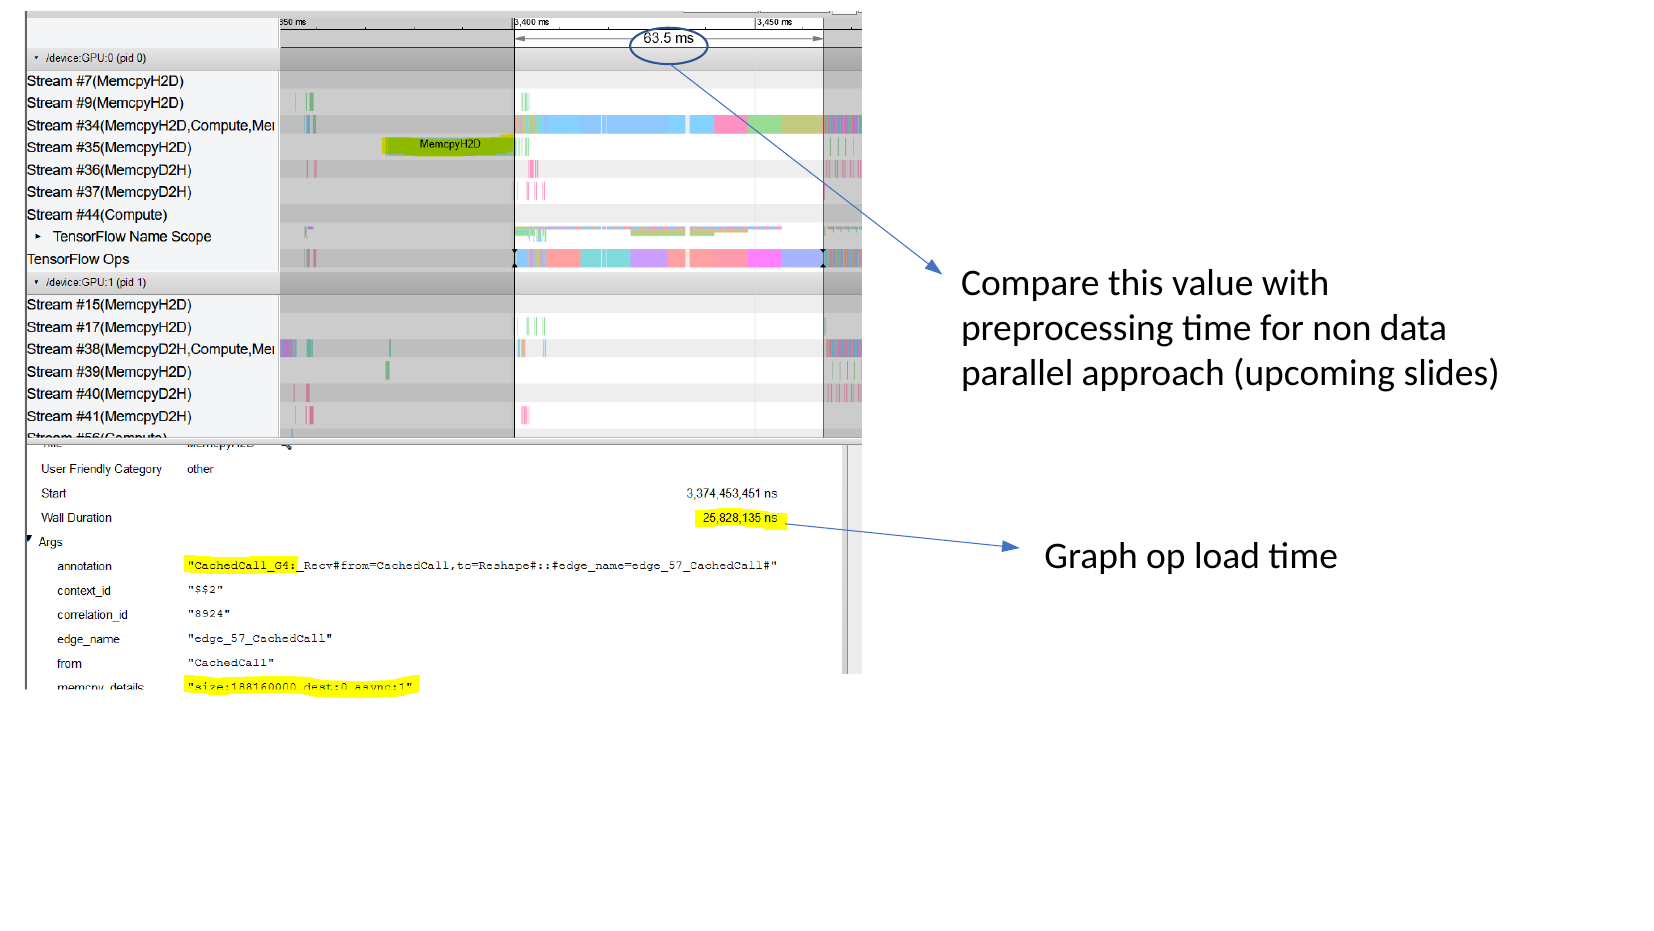

#
Compare this value with preprocessing time for non data parallel approach (upcoming slides)
Graph op load time